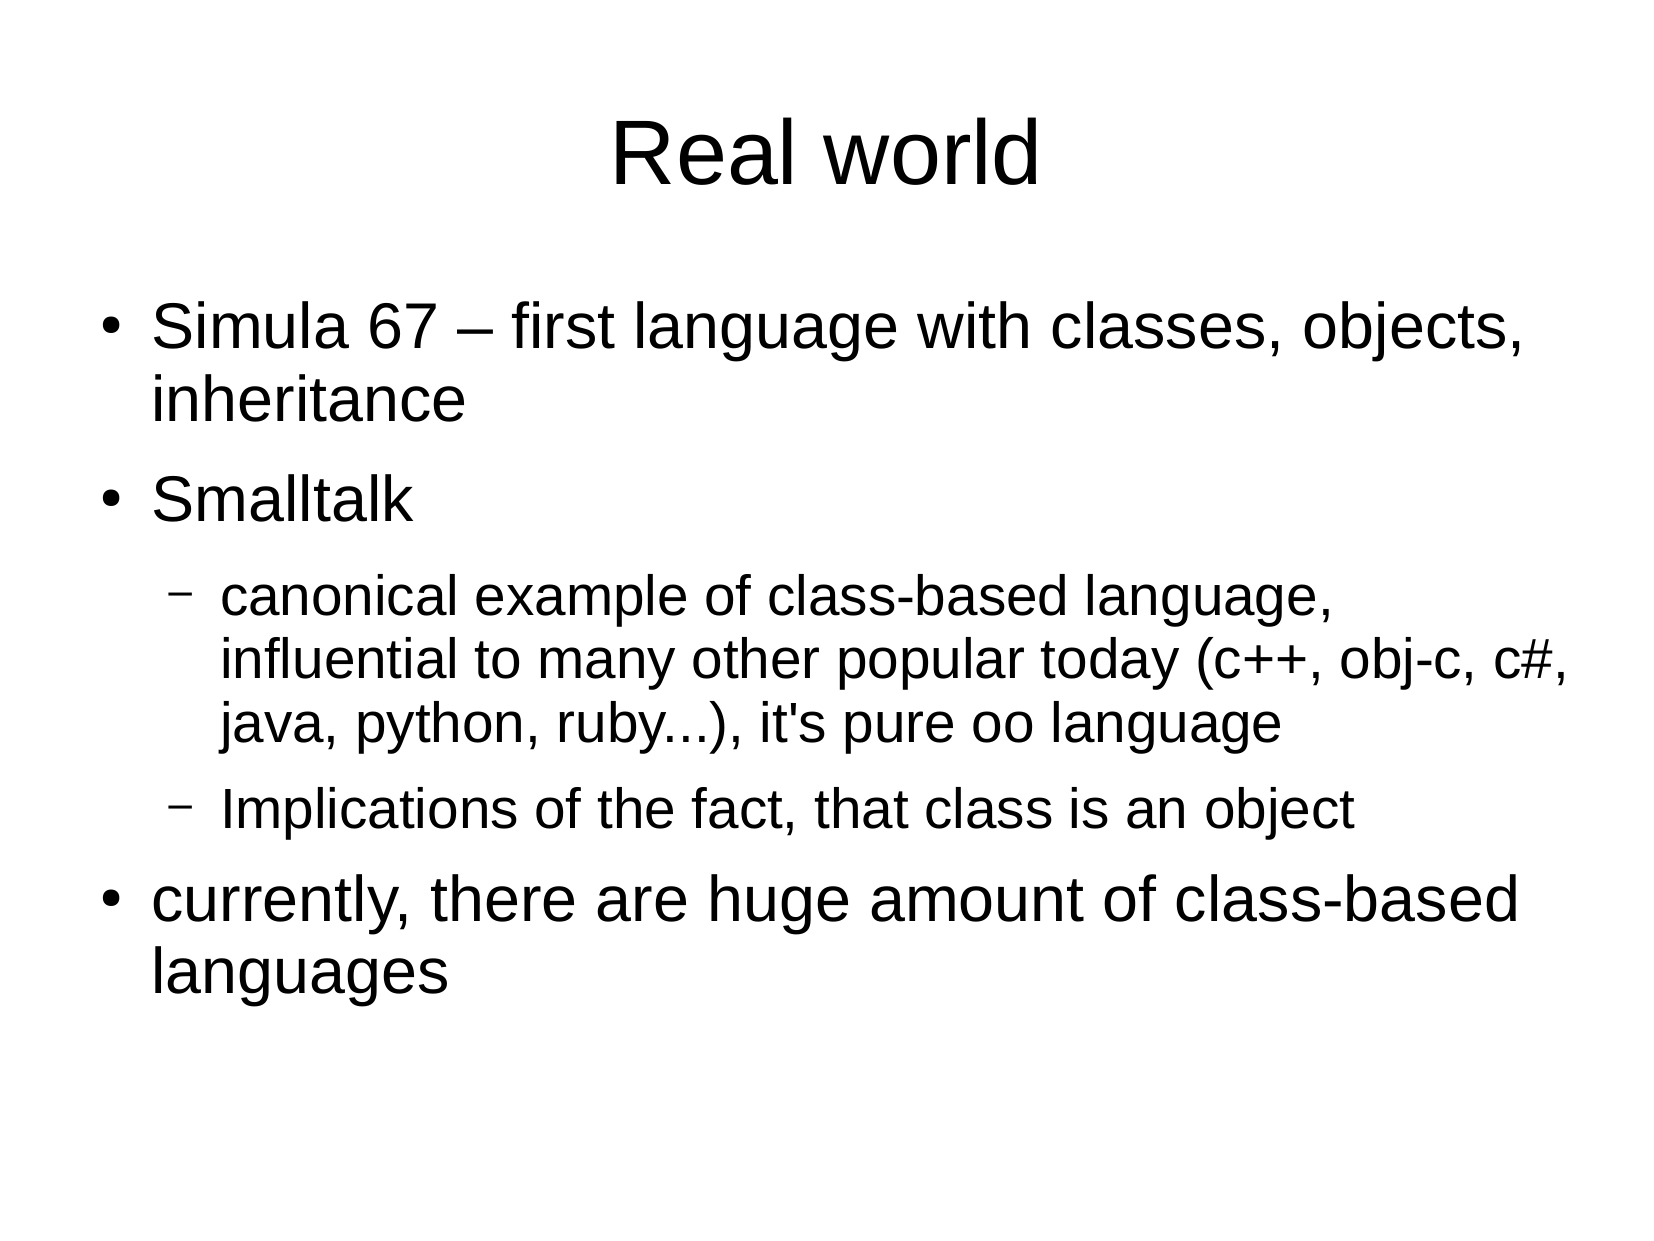

# Real world
Simula 67 – first language with classes, objects, inheritance
Smalltalk
canonical example of class-based language, influential to many other popular today (c++, obj-c, c#, java, python, ruby...), it's pure oo language
Implications of the fact, that class is an object
currently, there are huge amount of class-based languages